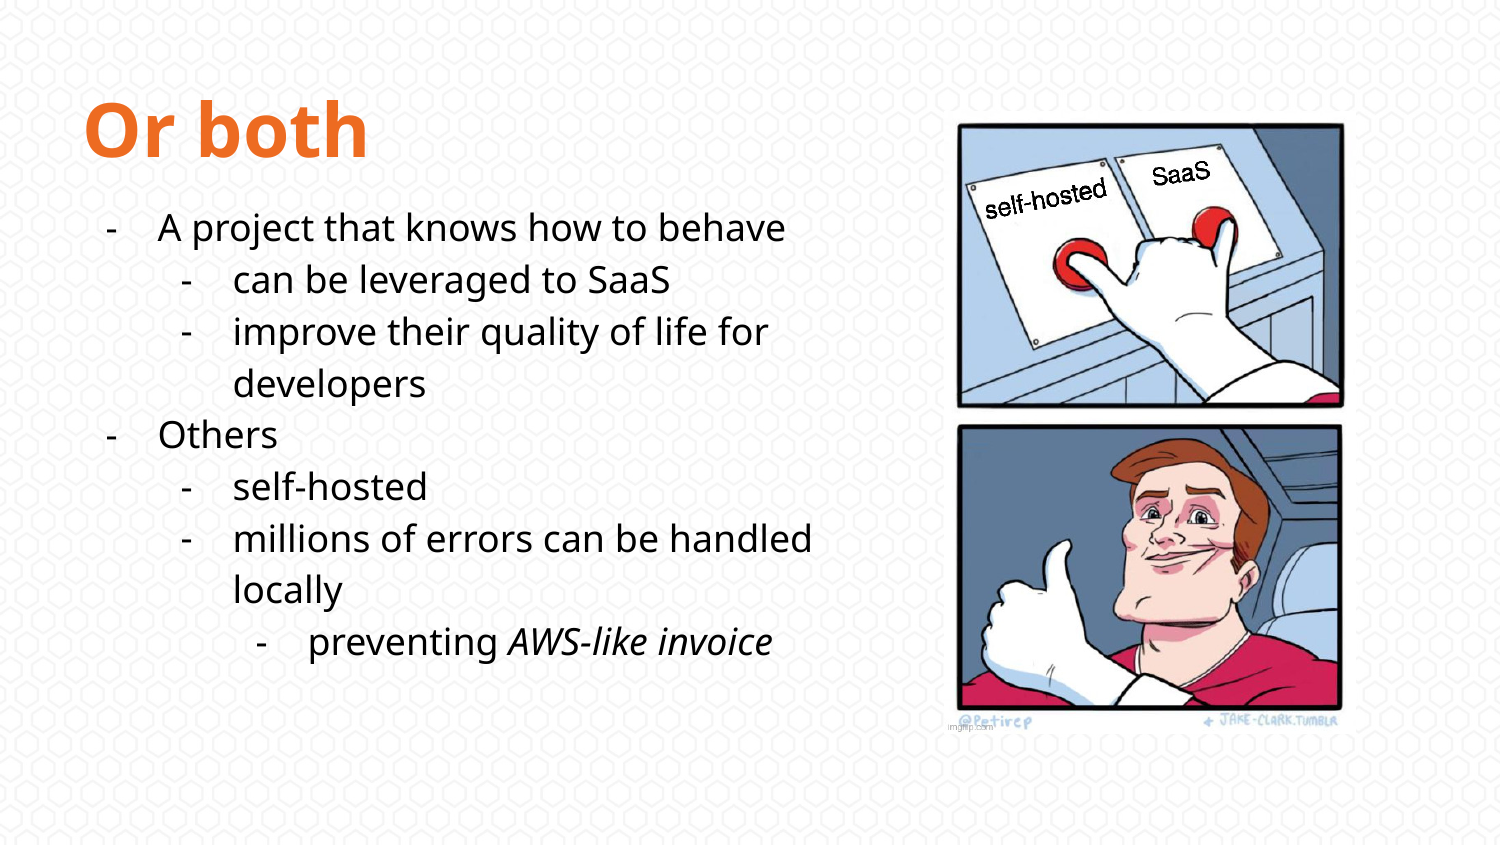

Or both
# A project that knows how to behave
can be leveraged to SaaS
improve their quality of life for developers
Others
self-hosted
millions of errors can be handled locally
preventing AWS-like invoice